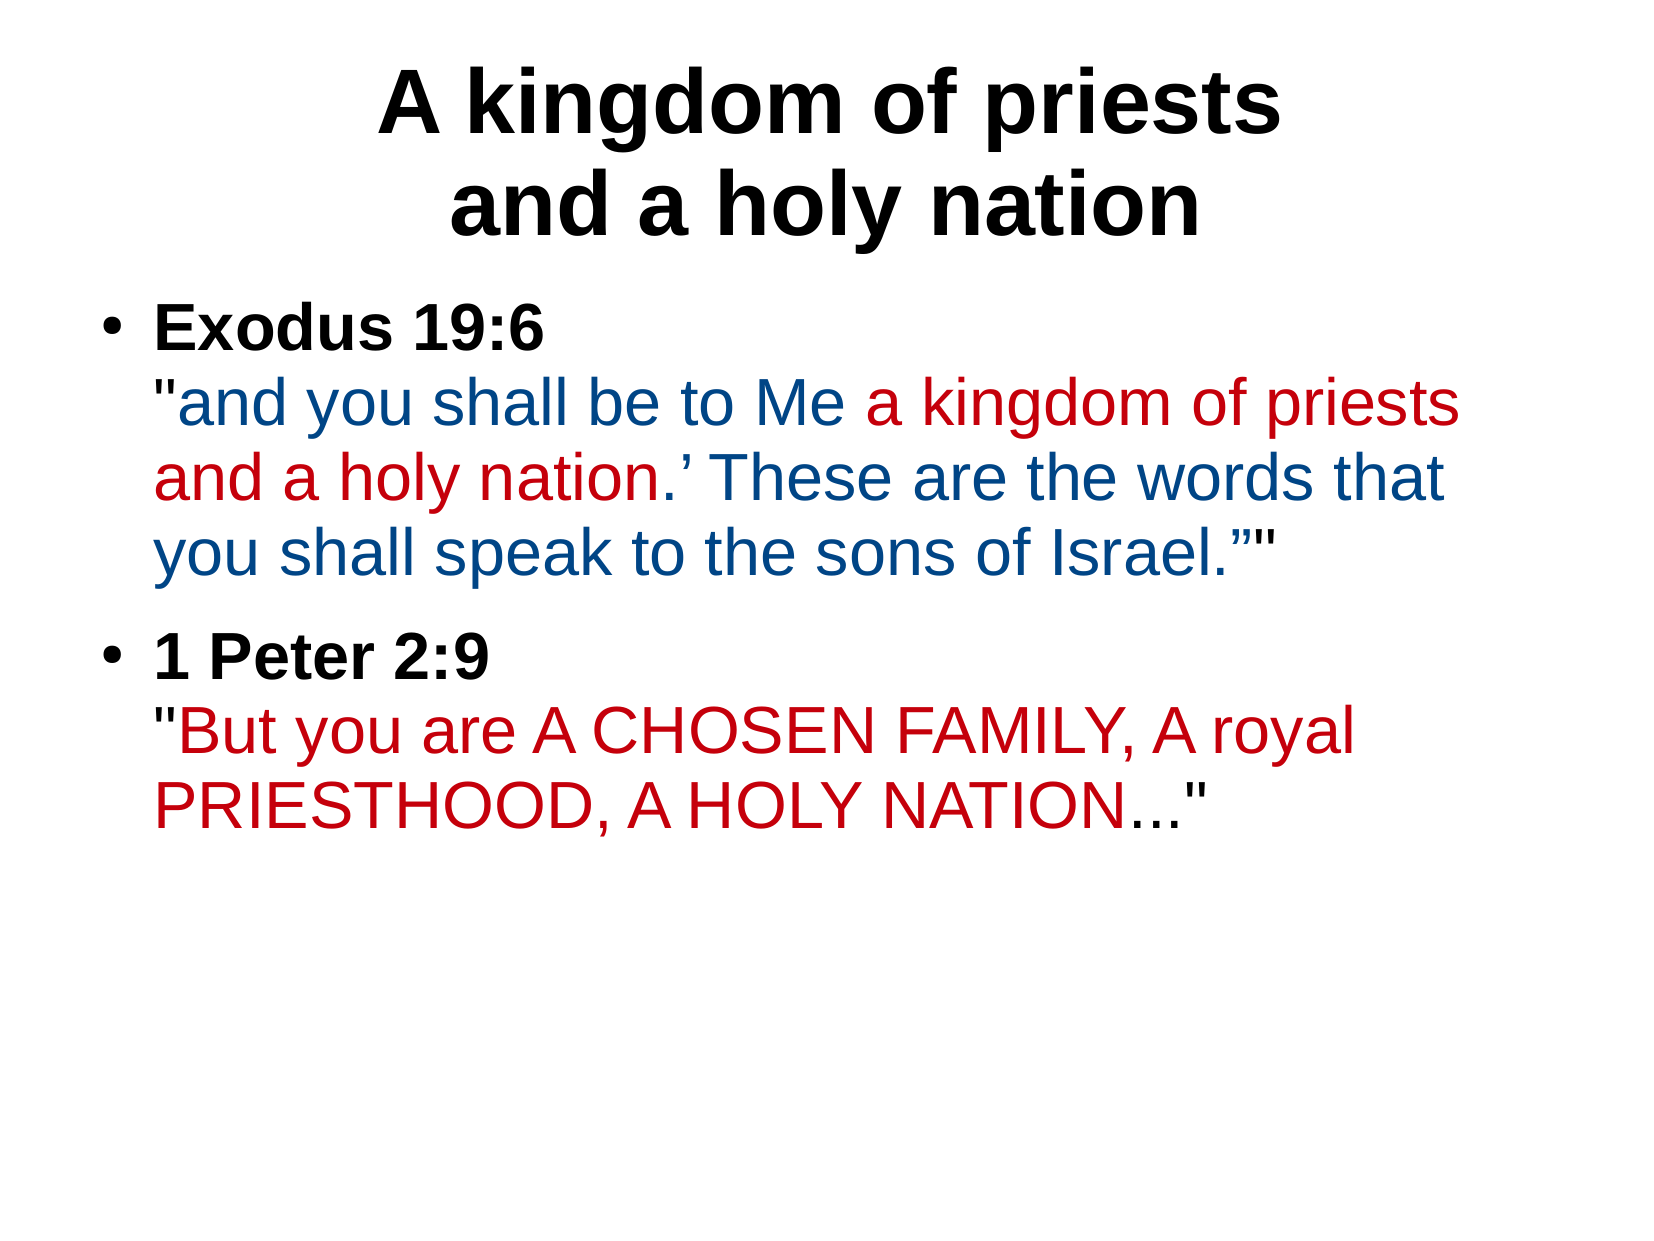

# A kingdom of priests and a holy nation
Exodus 19:6
"and you shall be to Me a kingdom of priests and a holy nation.’ These are the words that you shall speak to the sons of Israel.”"
1 Peter 2:9
"But you are A CHOSEN FAMILY, A royal PRIESTHOOD, A HOLY NATION..."